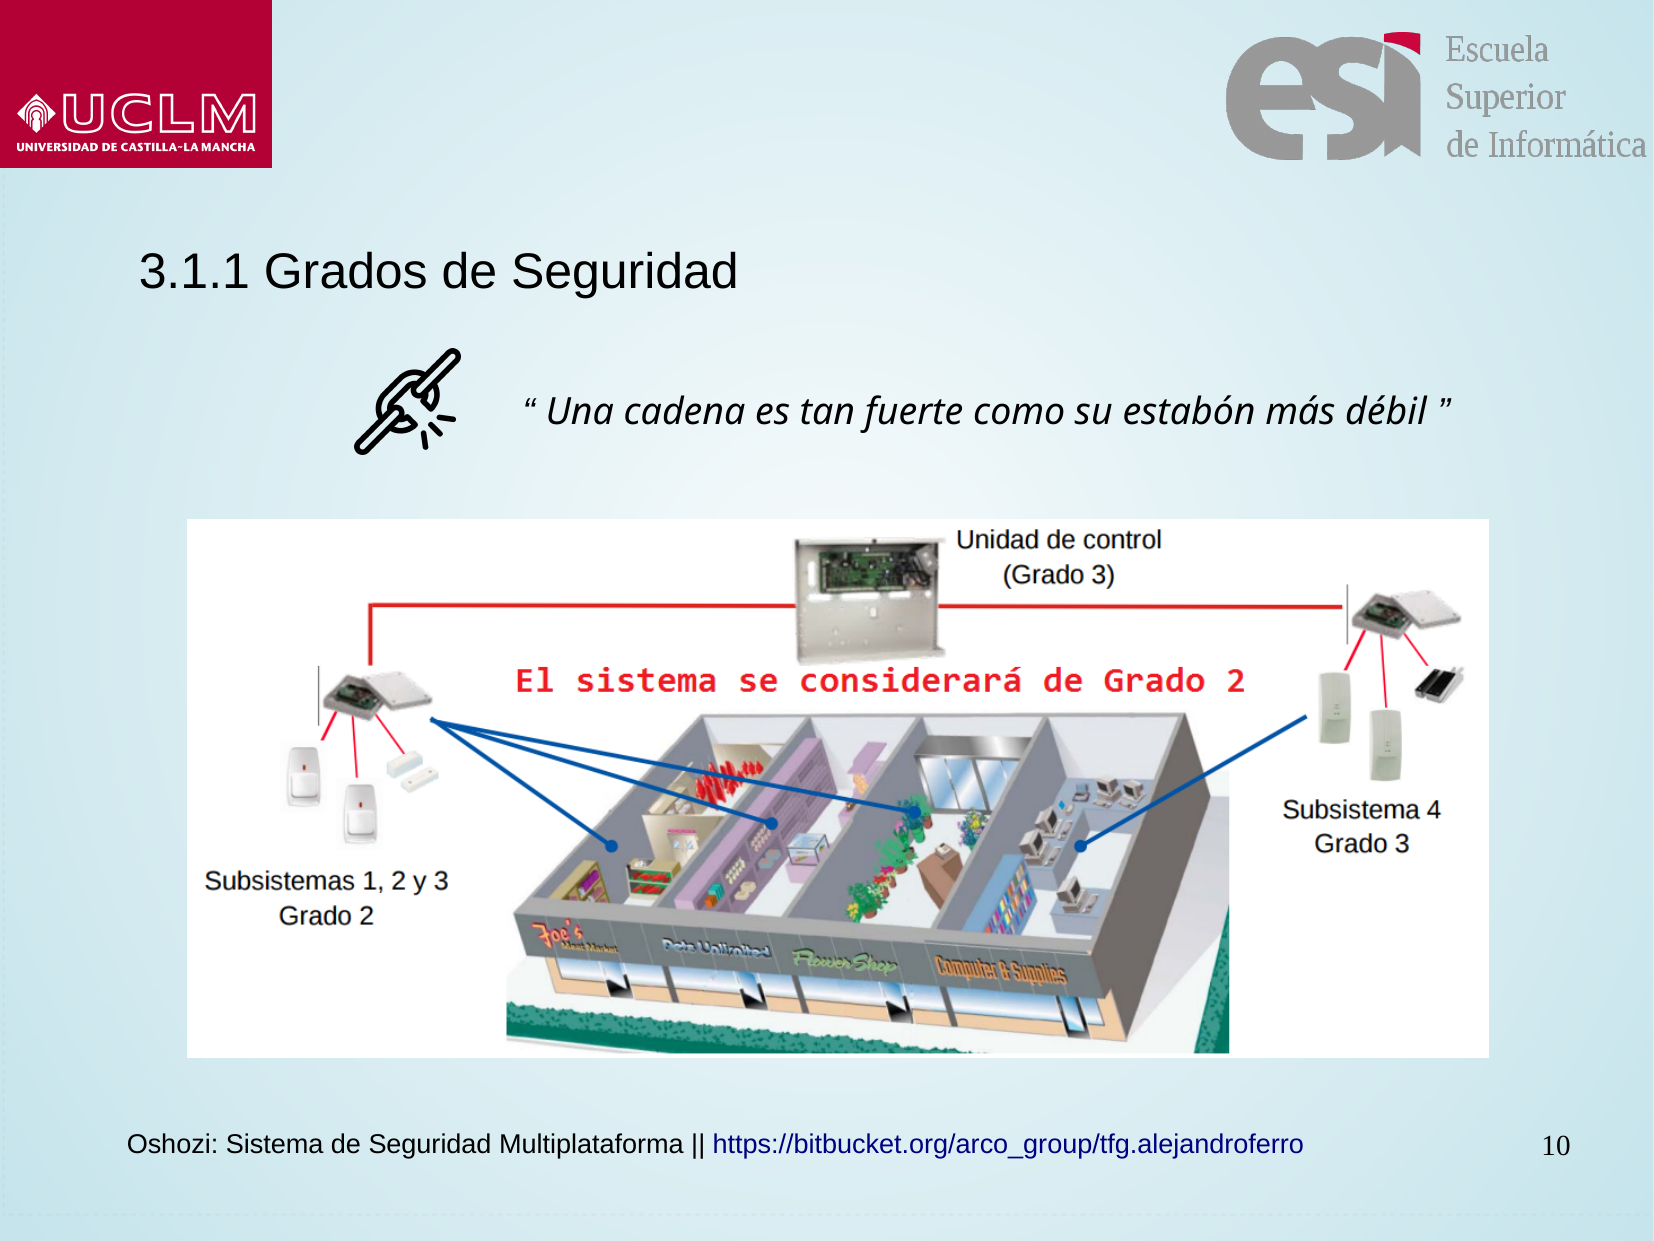

3.1.1 Grados de Seguridad
“ Una cadena es tan fuerte como su estabón más débil ”
Oshozi: Sistema de Seguridad Multiplataforma || https://bitbucket.org/arco_group/tfg.alejandroferro
10